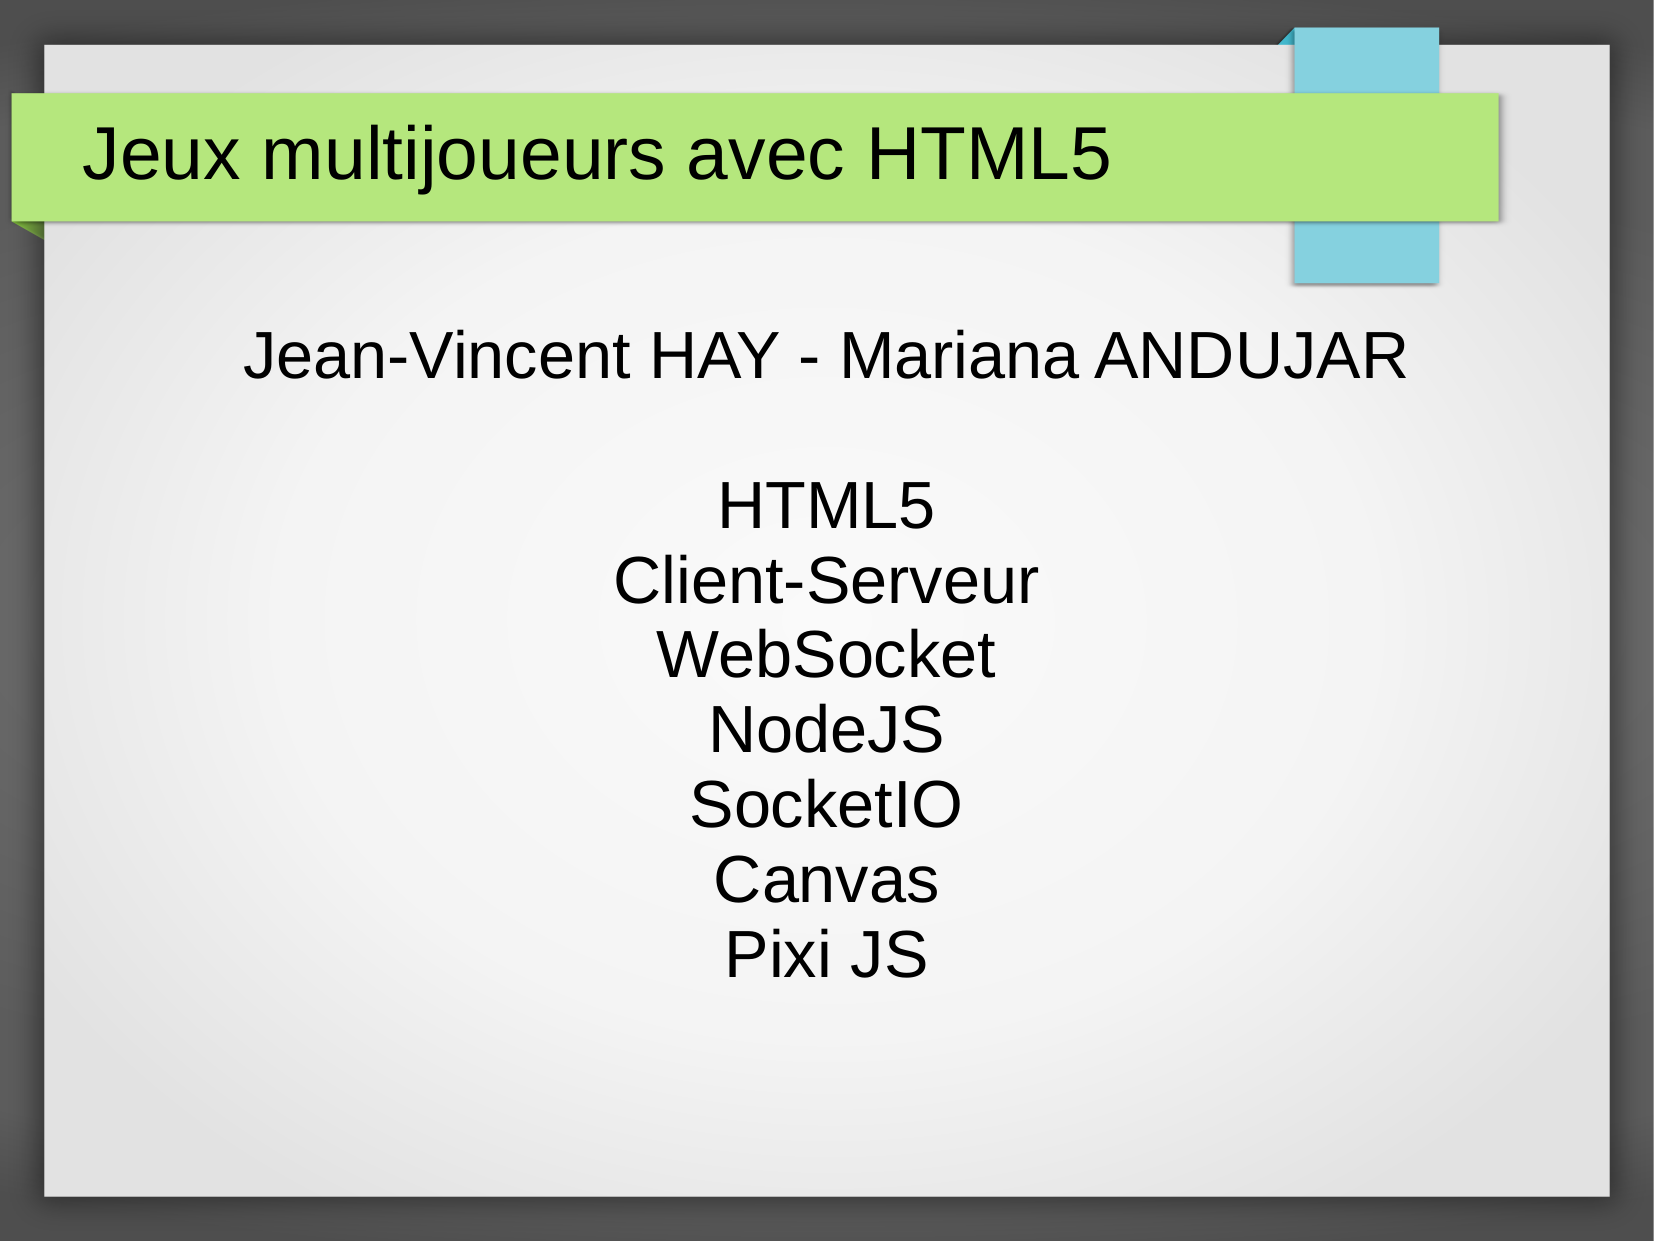

# Jeux multijoueurs avec HTML5
Jean-Vincent HAY - Mariana ANDUJAR
HTML5
Client-Serveur
WebSocket
NodeJS
SocketIO
Canvas
Pixi JS